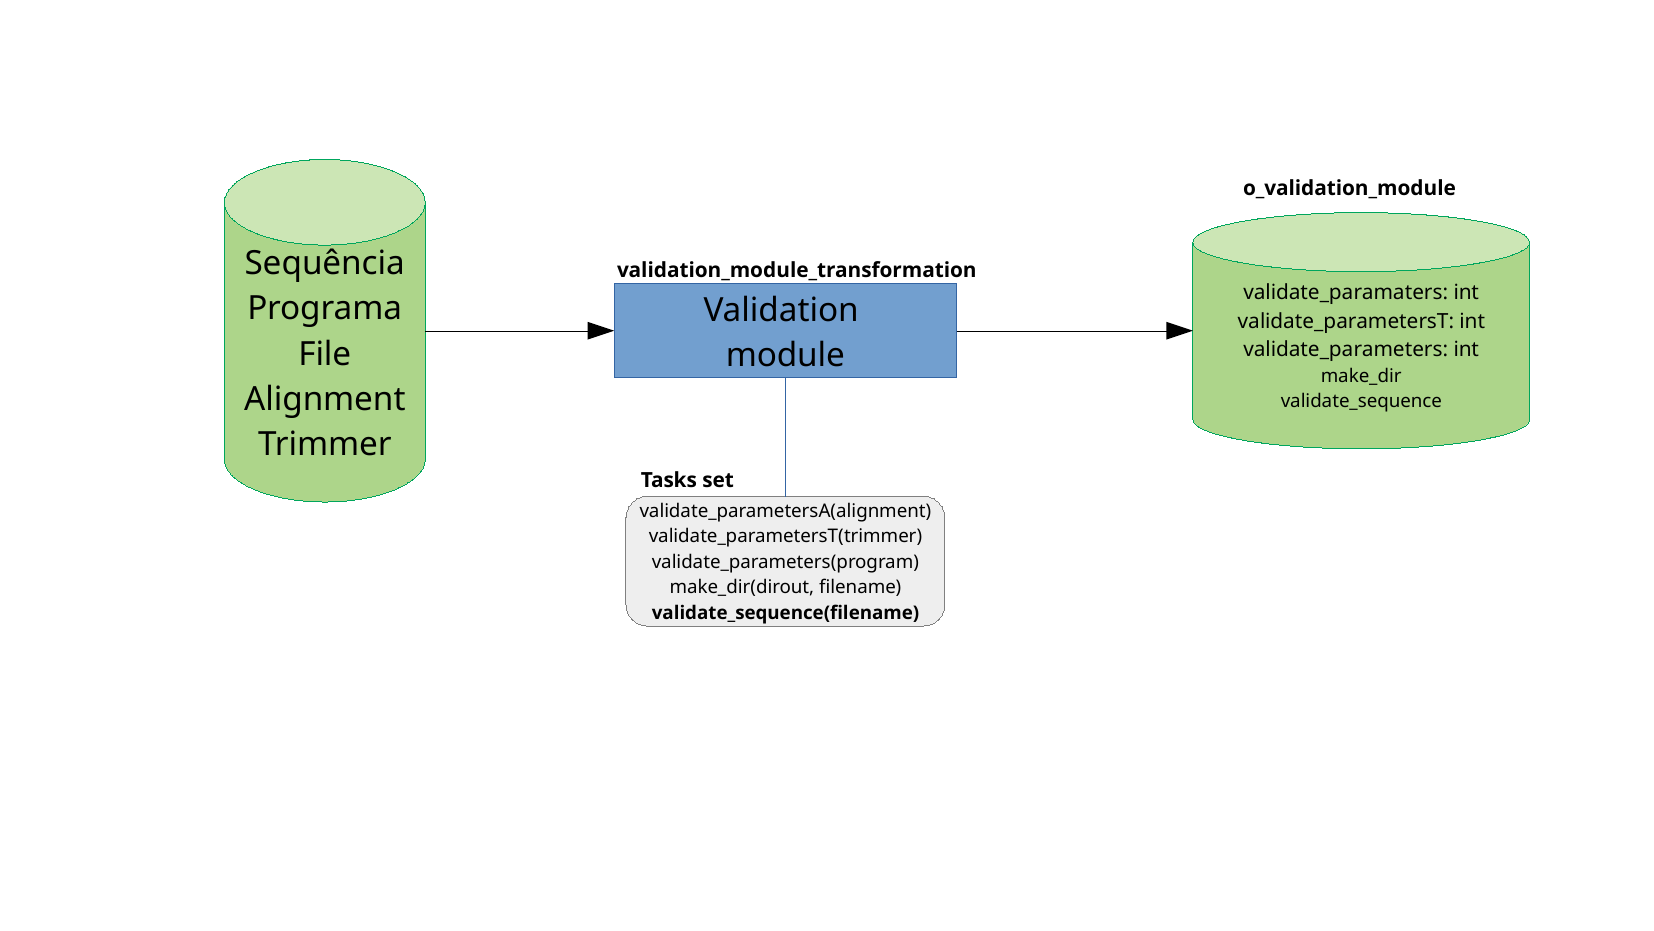

Sequência
Programa
File
Alignment
Trimmer
o_validation_module
validate_paramaters: int
validate_parametersT: int
validate_parameters: int
make_dir
validate_sequence
validation_module_transformation
Validation
module
Tasks set
validate_parametersA(alignment)
validate_parametersT(trimmer)
validate_parameters(program)
make_dir(dirout, filename)
validate_sequence(filename)